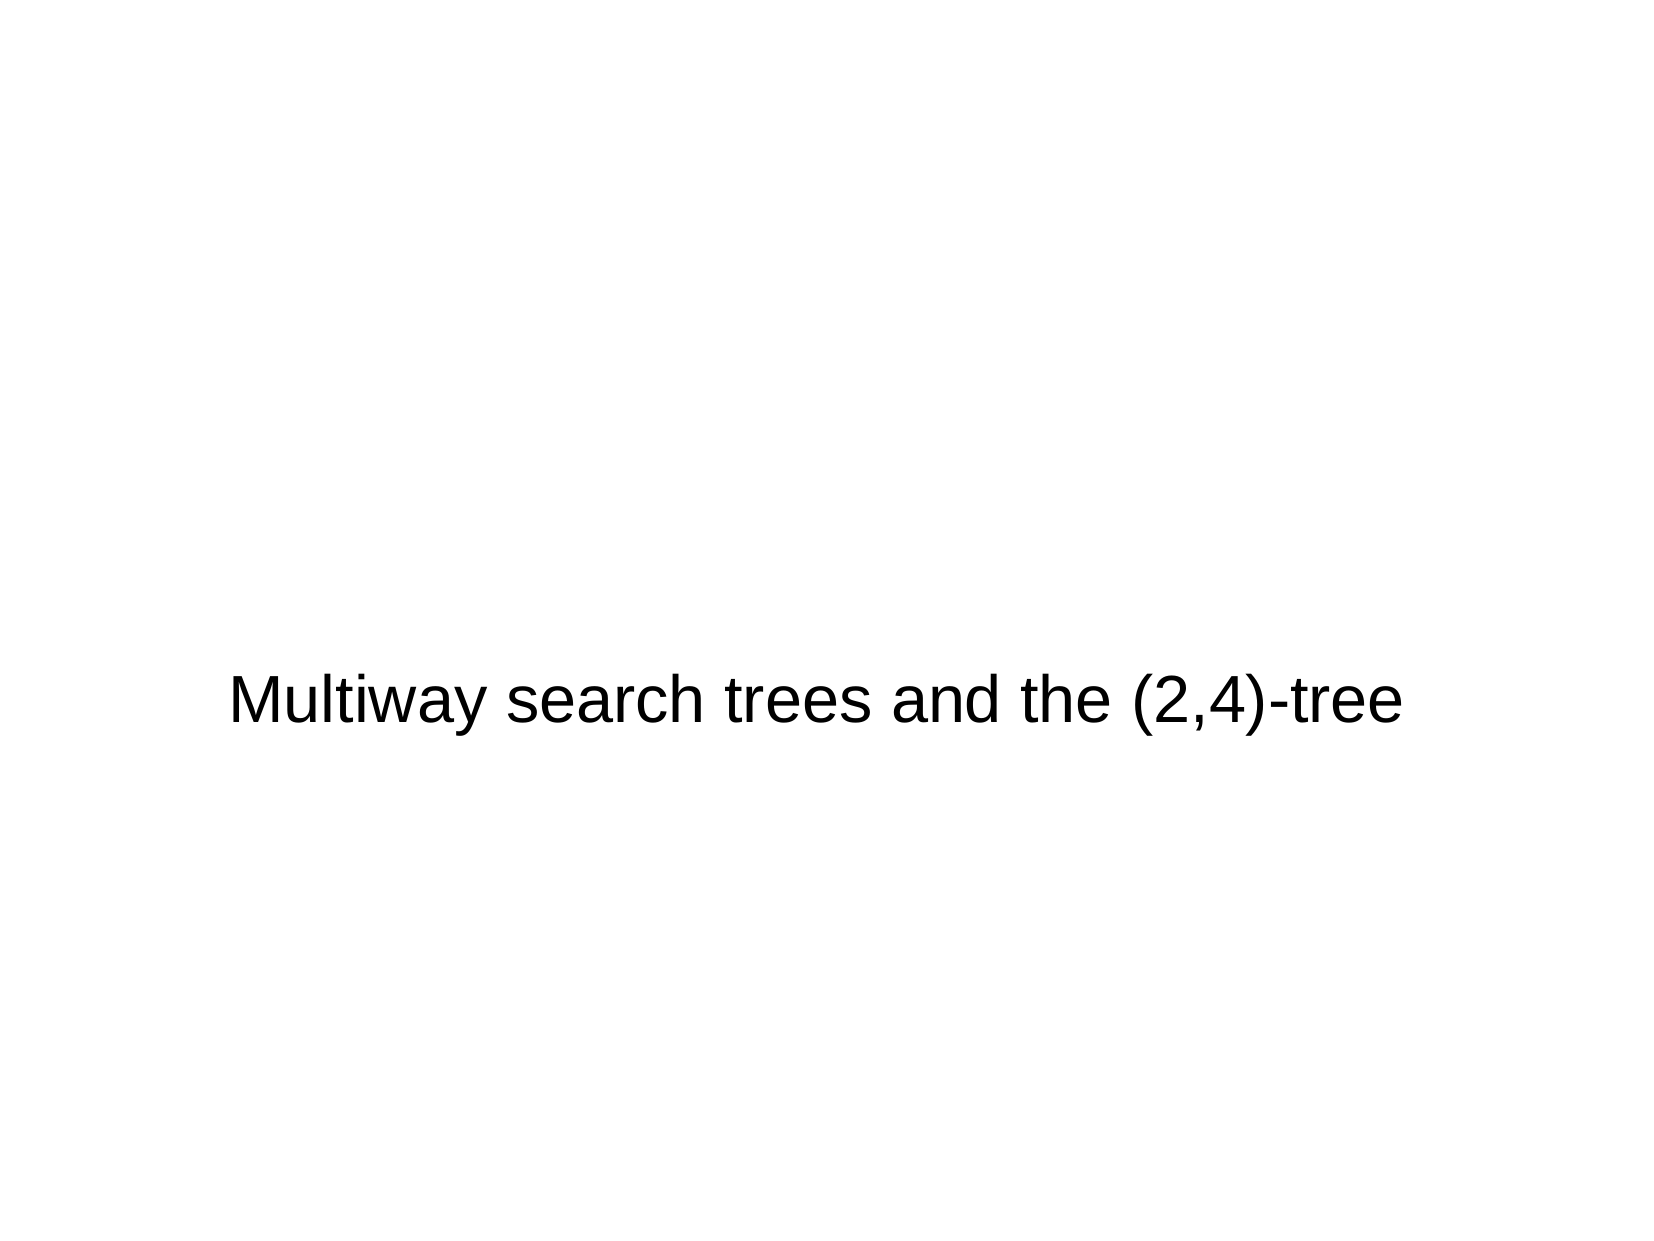

#
Multiway search trees and the (2,4)-tree